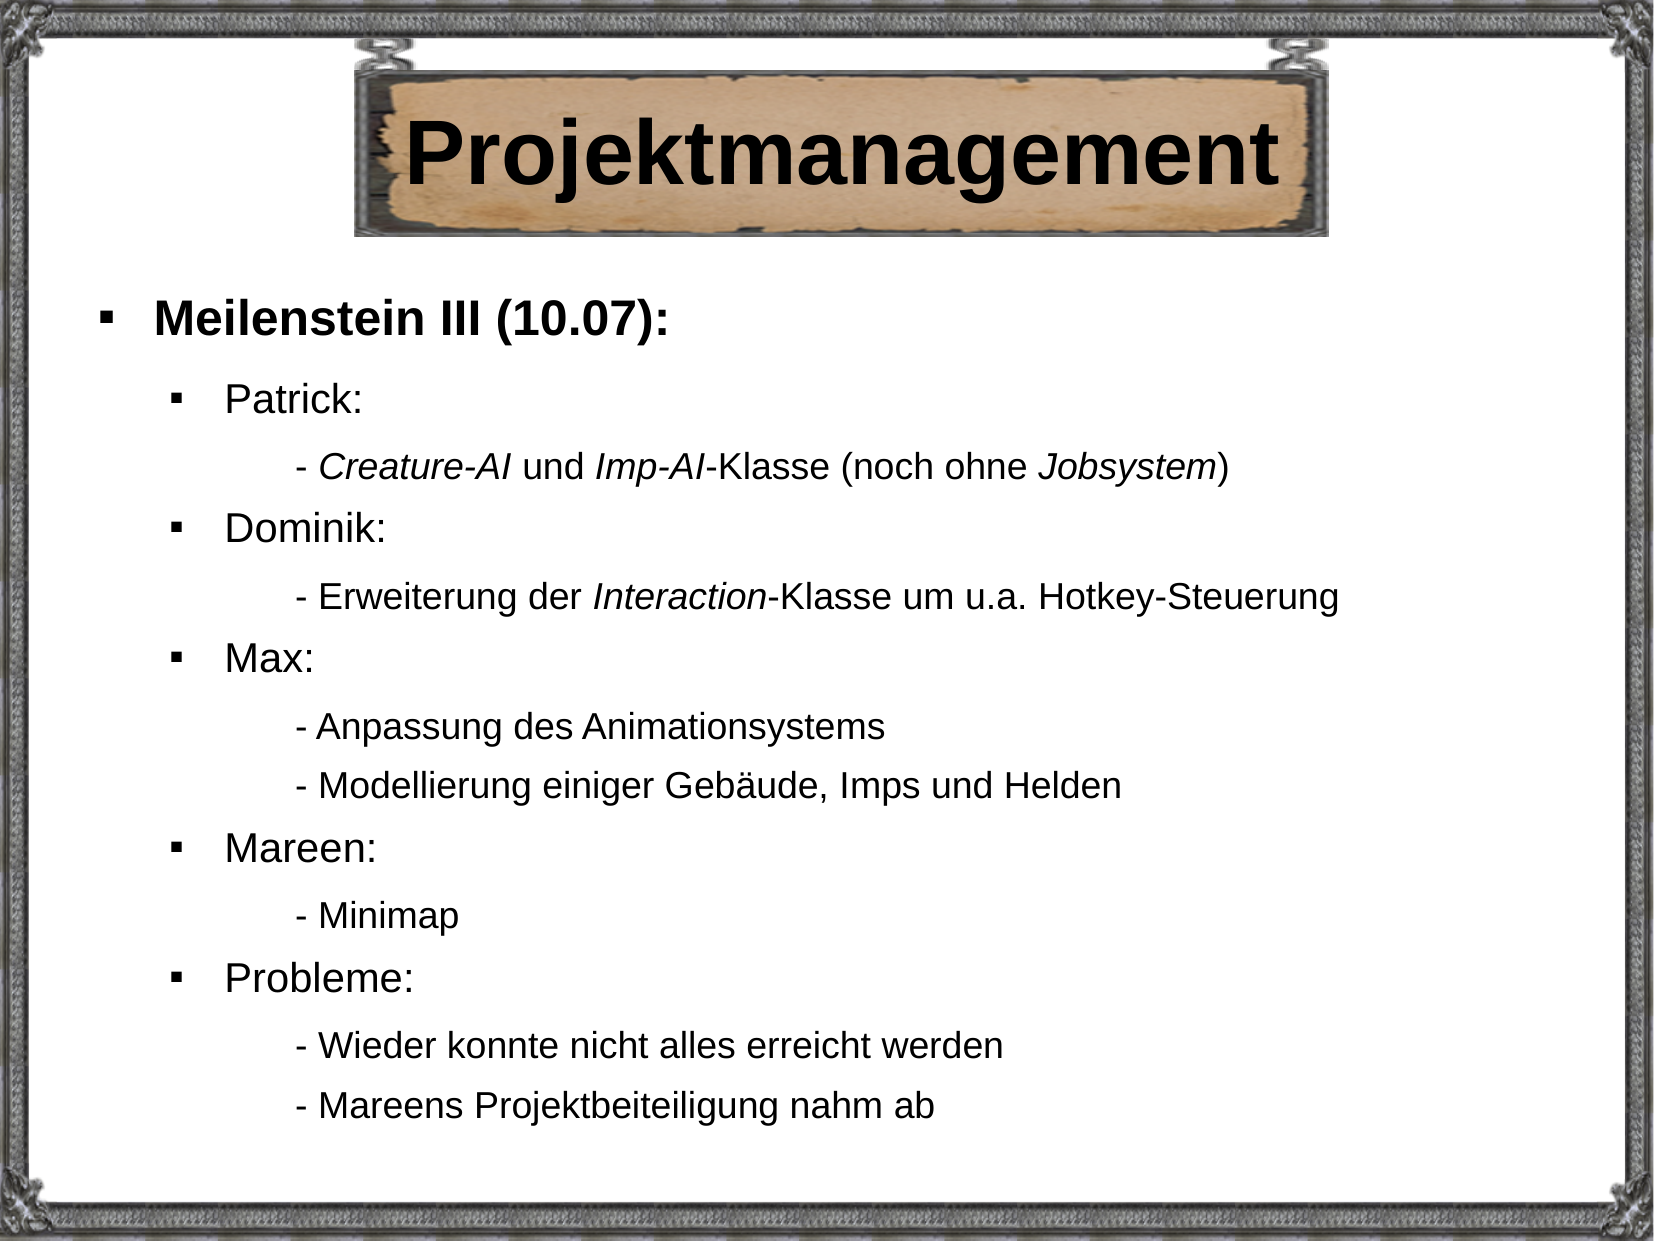

# Projektmanagement
Meilenstein III (10.07):
Patrick:
- Creature-AI und Imp-AI-Klasse (noch ohne Jobsystem)
Dominik:
- Erweiterung der Interaction-Klasse um u.a. Hotkey-Steuerung
Max:
- Anpassung des Animationsystems
- Modellierung einiger Gebäude, Imps und Helden
Mareen:
- Minimap
Probleme:
- Wieder konnte nicht alles erreicht werden
- Mareens Projektbeiteiligung nahm ab